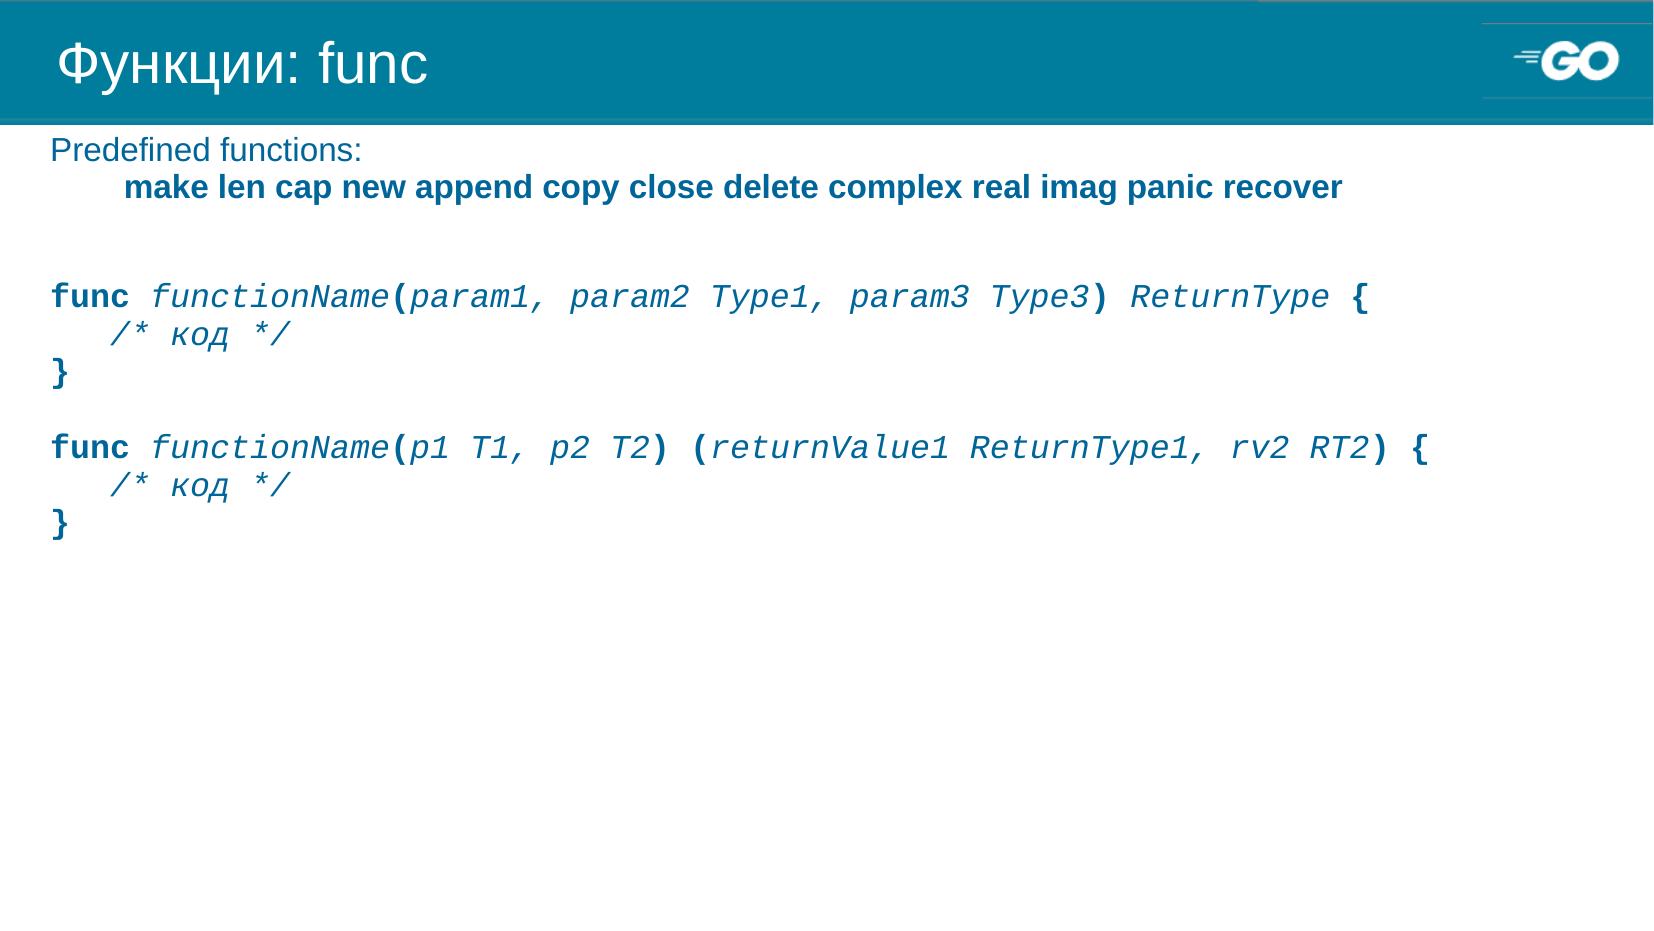

Функции: func
Predefined functions:
	make len cap new append copy close delete complex real imag panic recover
func functionName(param1, param2 Type1, param3 Type3) ReturnType {
 /* код */
}
func functionName(p1 T1, p2 T2) (returnValue1 ReturnType1, rv2 RT2) {
 /* код */
}